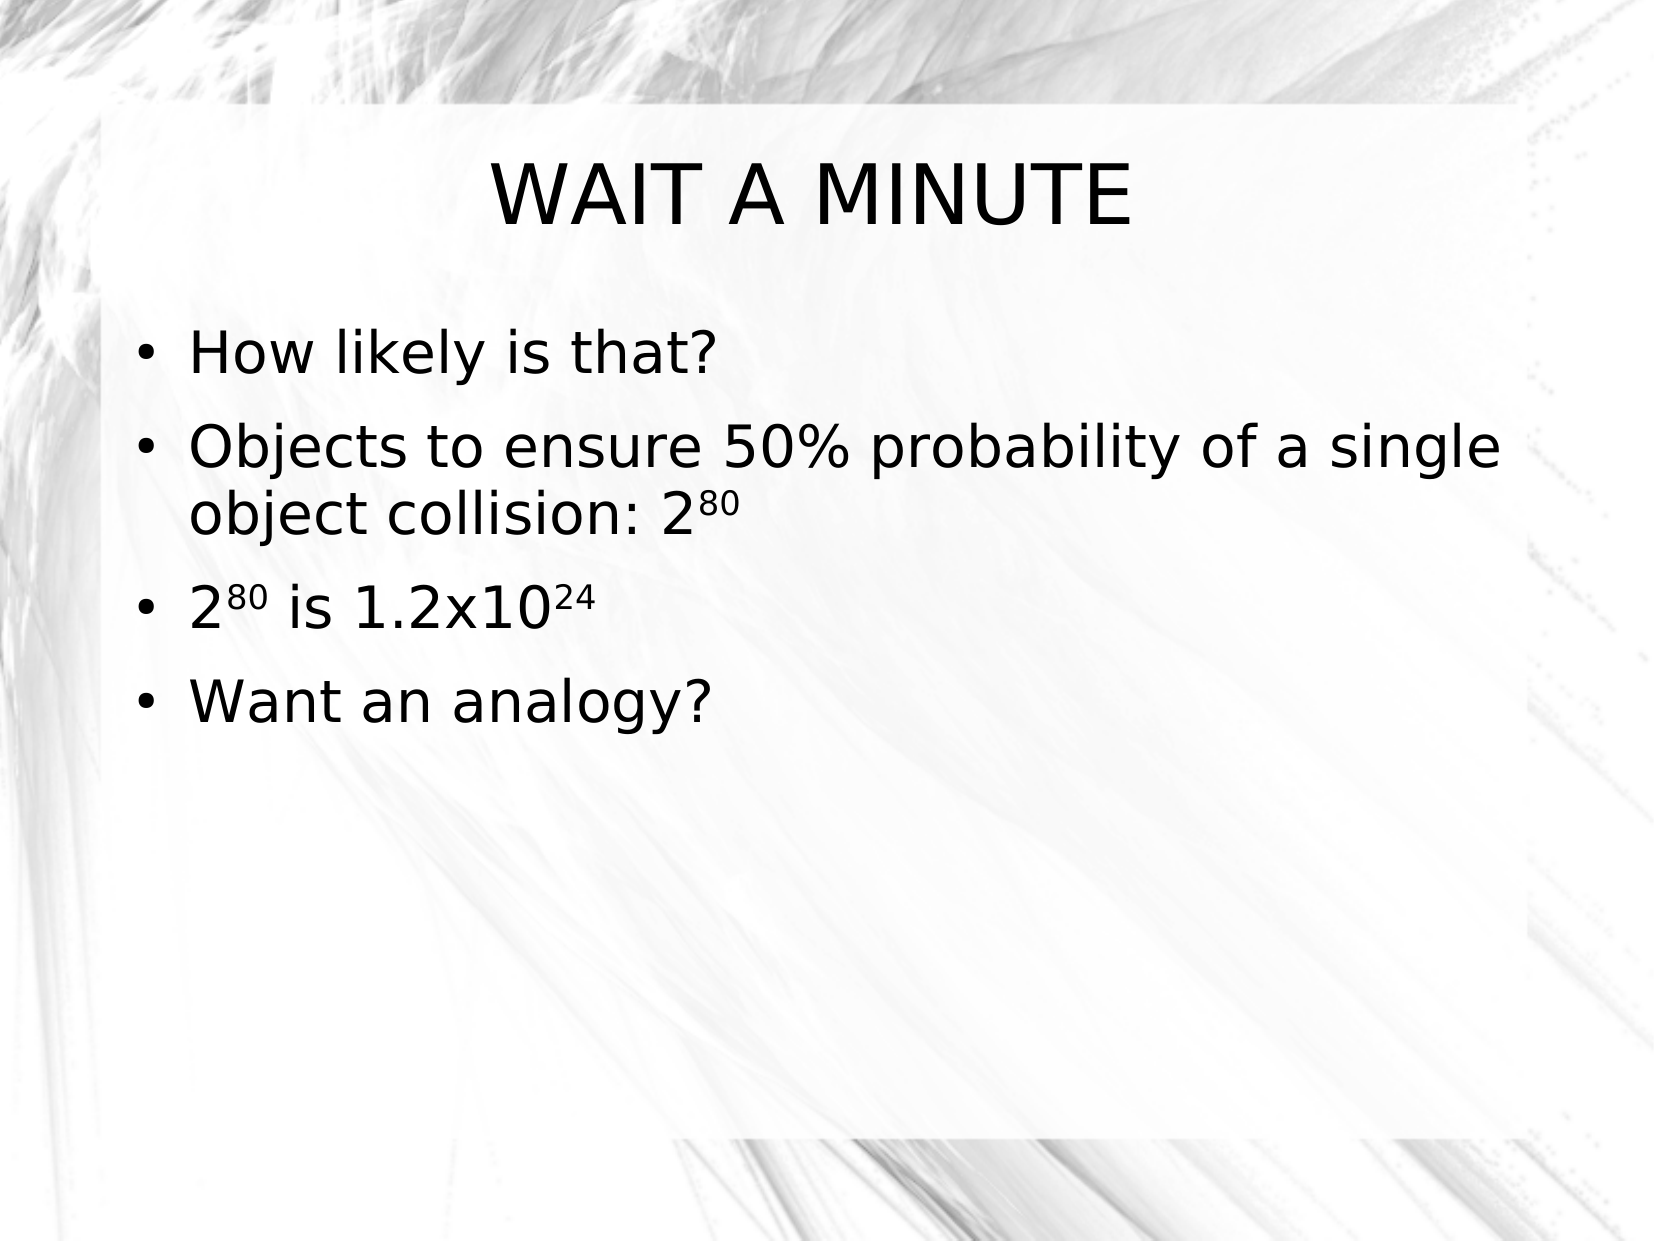

# WAIT A MINUTE
How likely is that?
Objects to ensure 50% probability of a single object collision: 280
280 is 1.2x1024
Want an analogy?